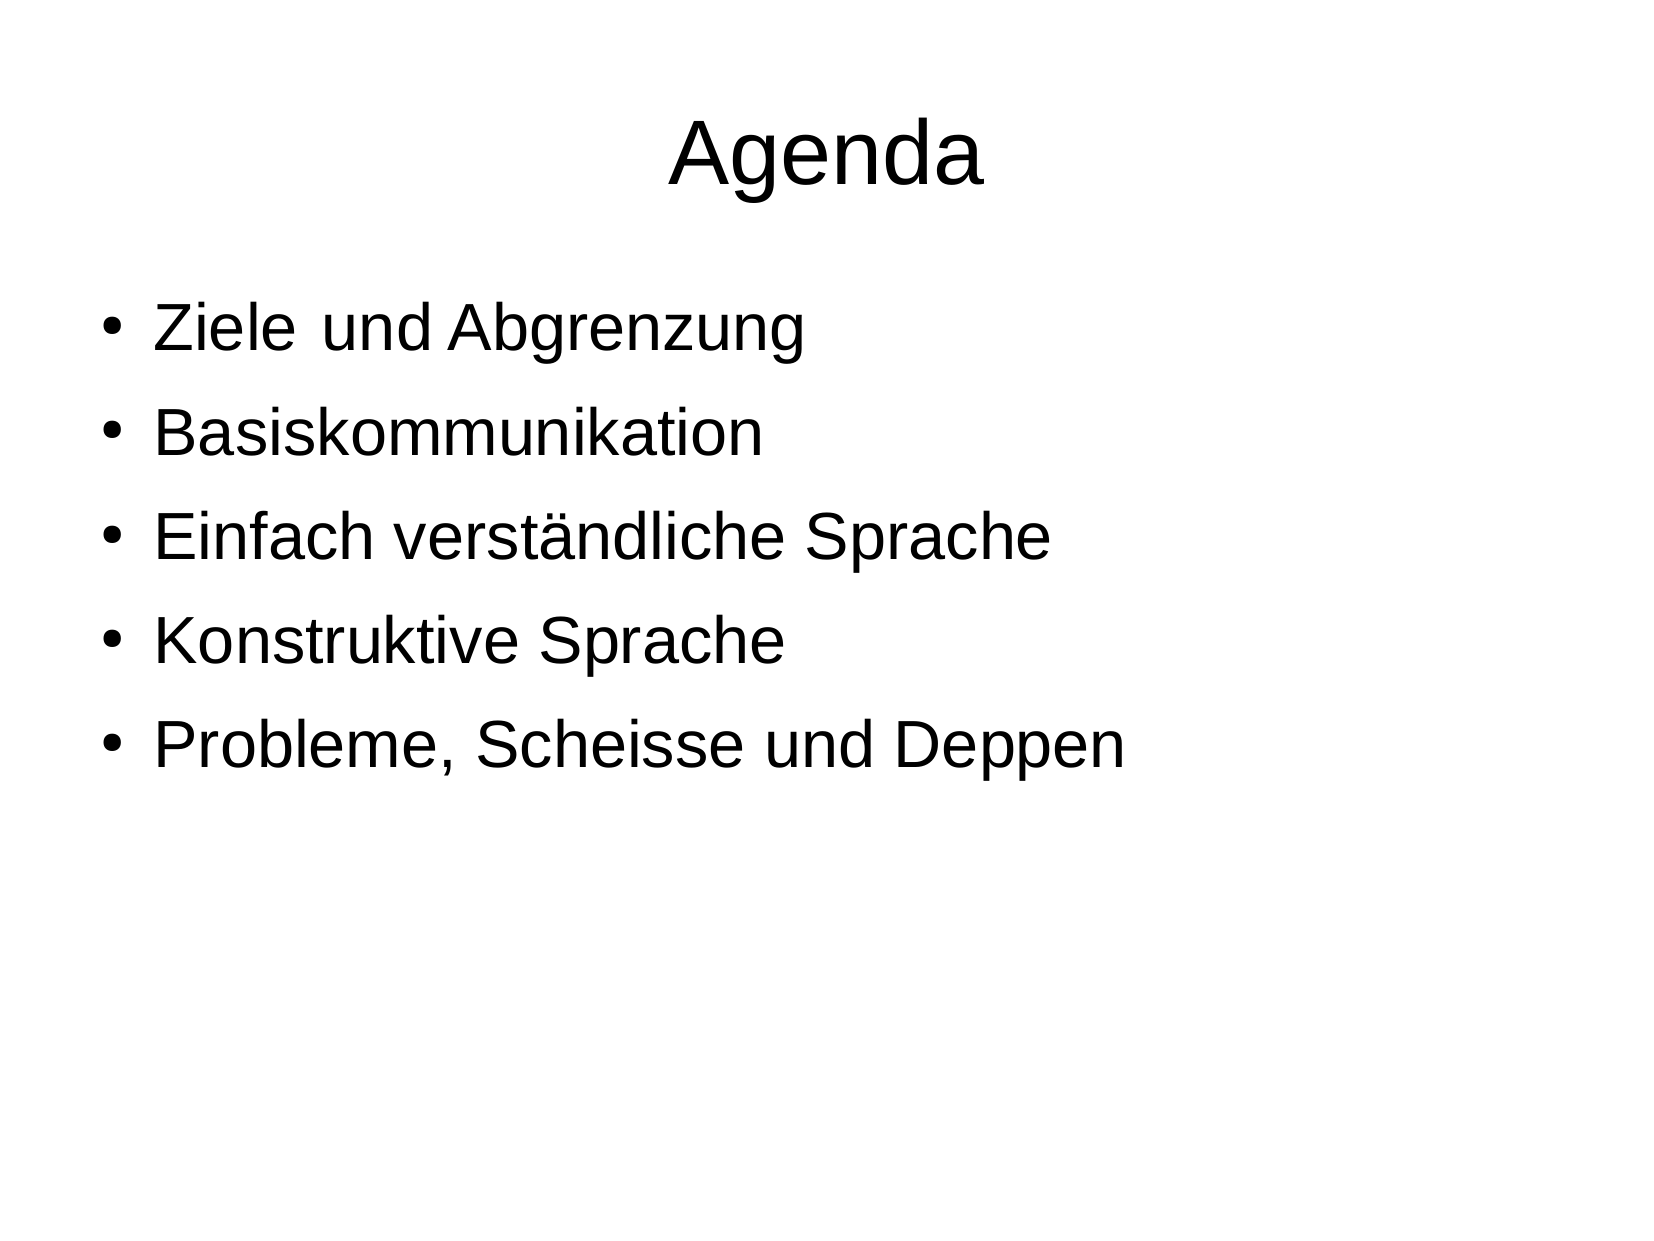

# Agenda
Ziele	 und Abgrenzung
Basiskommunikation
Einfach verständliche Sprache
Konstruktive Sprache
Probleme, Scheisse und Deppen